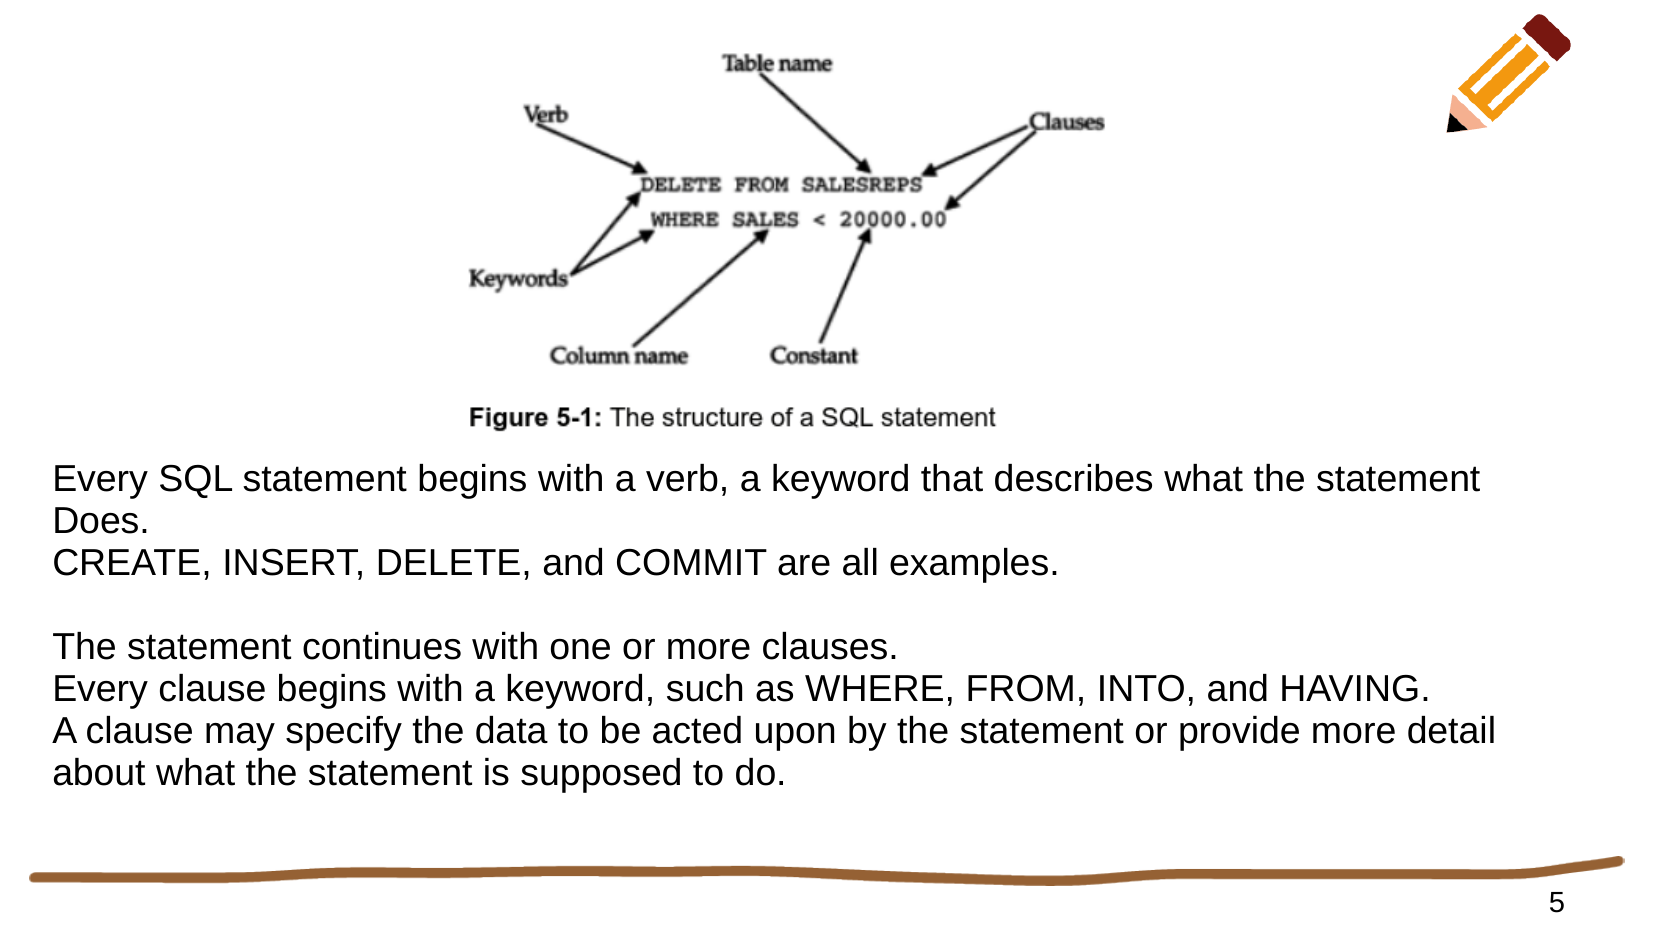

Every SQL statement begins with a verb, a keyword that describes what the statement
Does.
CREATE, INSERT, DELETE, and COMMIT are all examples.
The statement continues with one or more clauses.
Every clause begins with a keyword, such as WHERE, FROM, INTO, and HAVING.
A clause may specify the data to be acted upon by the statement or provide more detail about what the statement is supposed to do.
5